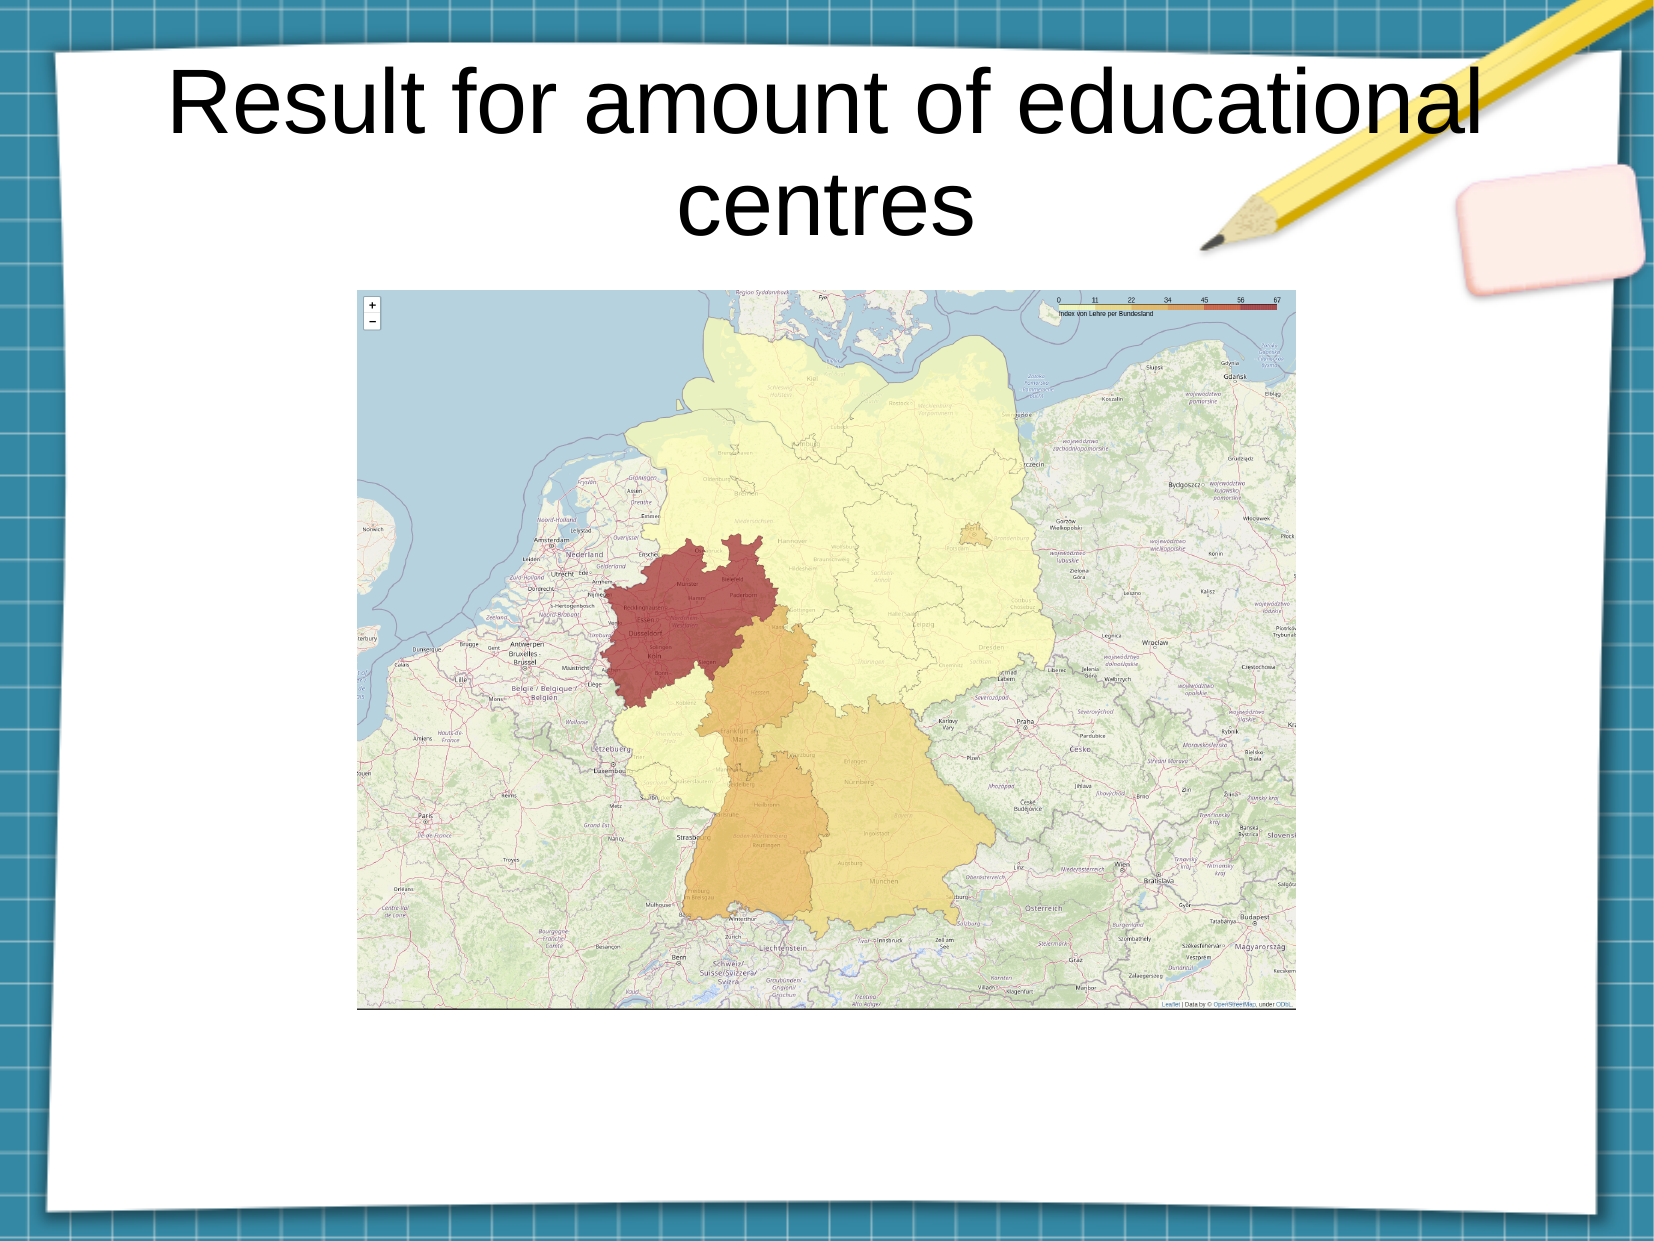

# Result for amount of educational centres